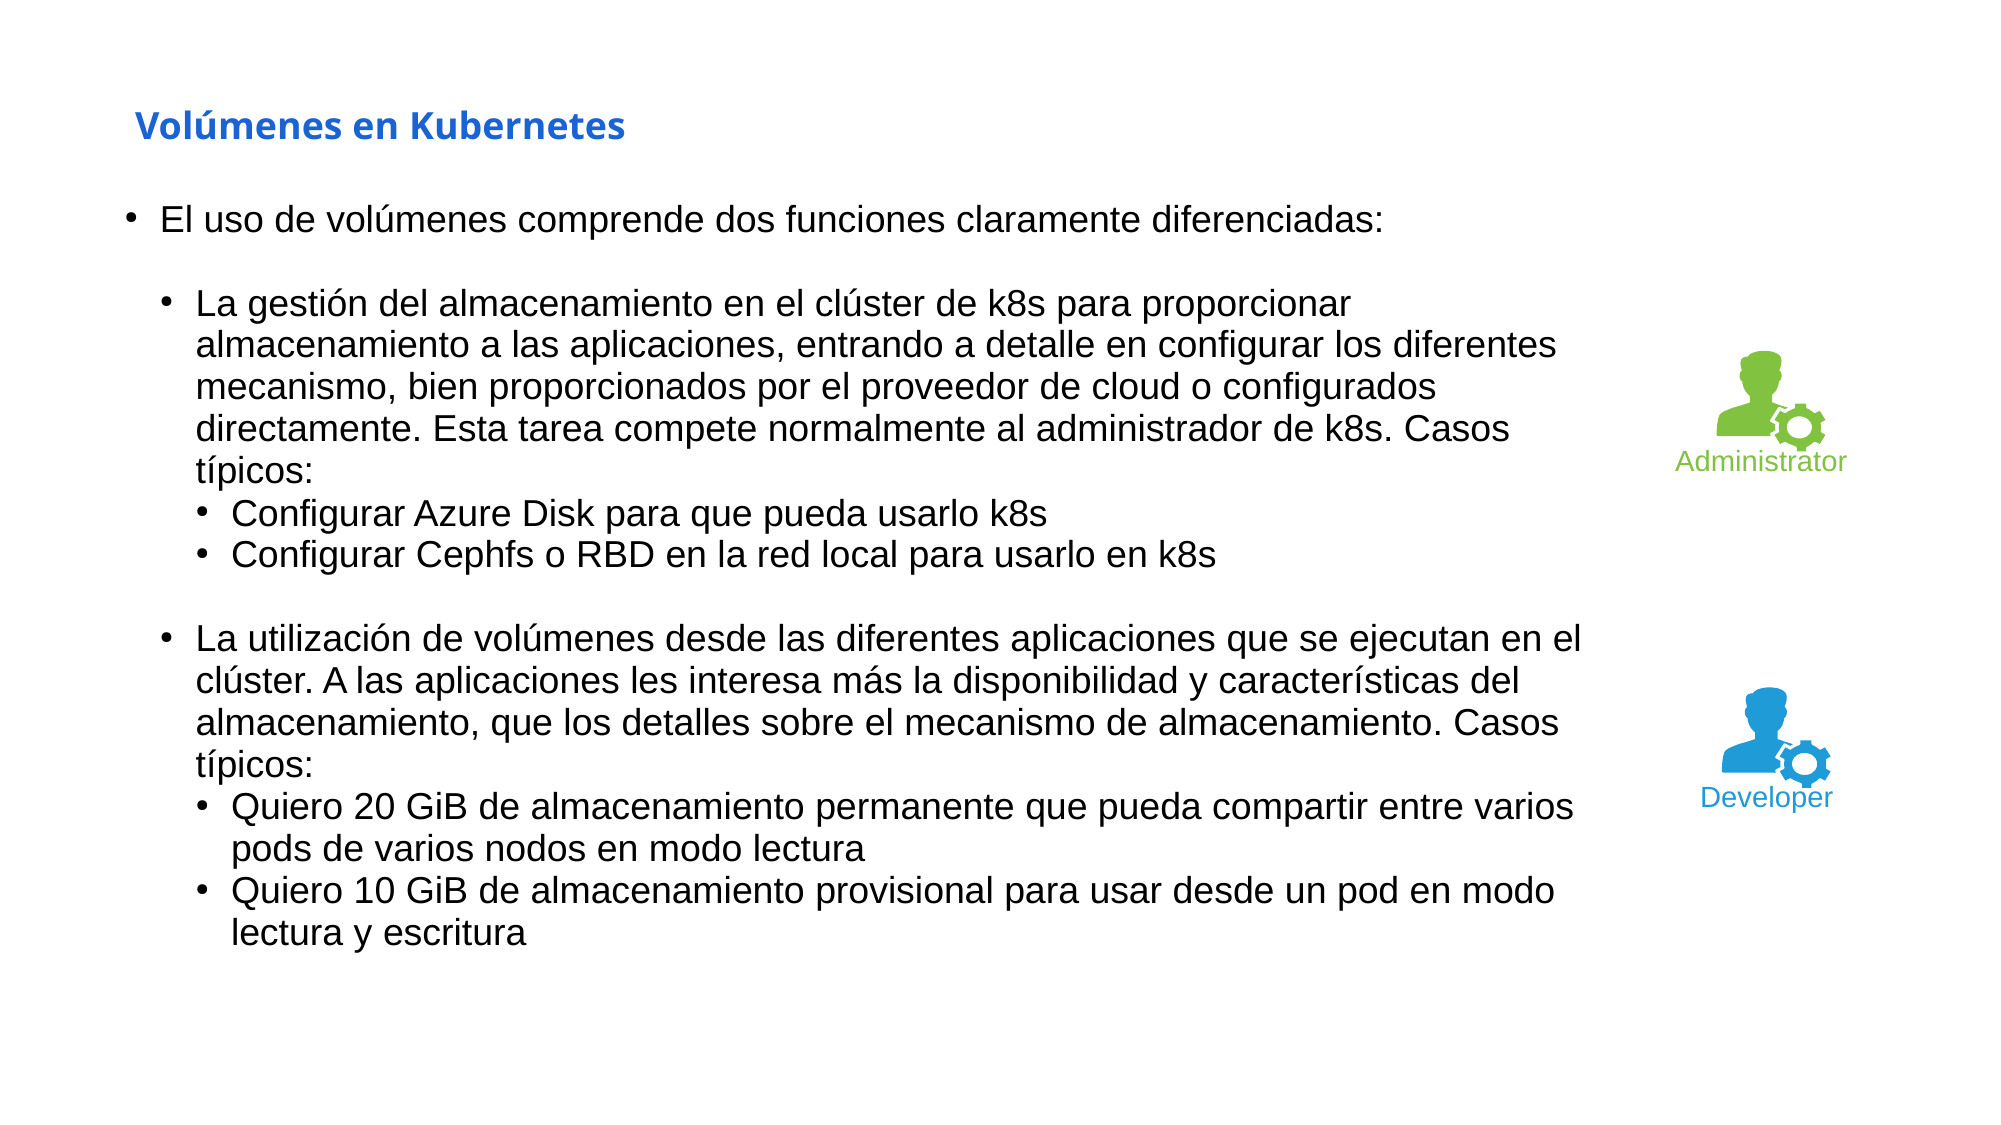

Volúmenes en Kubernetes
El uso de volúmenes comprende dos funciones claramente diferenciadas:
La gestión del almacenamiento en el clúster de k8s para proporcionar almacenamiento a las aplicaciones, entrando a detalle en configurar los diferentes mecanismo, bien proporcionados por el proveedor de cloud o configurados directamente. Esta tarea compete normalmente al administrador de k8s. Casos típicos:
Configurar Azure Disk para que pueda usarlo k8s
Configurar Cephfs o RBD en la red local para usarlo en k8s
La utilización de volúmenes desde las diferentes aplicaciones que se ejecutan en el clúster. A las aplicaciones les interesa más la disponibilidad y características del almacenamiento, que los detalles sobre el mecanismo de almacenamiento. Casos típicos:
Quiero 20 GiB de almacenamiento permanente que pueda compartir entre varios pods de varios nodos en modo lectura
Quiero 10 GiB de almacenamiento provisional para usar desde un pod en modo lectura y escritura
 Administrator
Developer